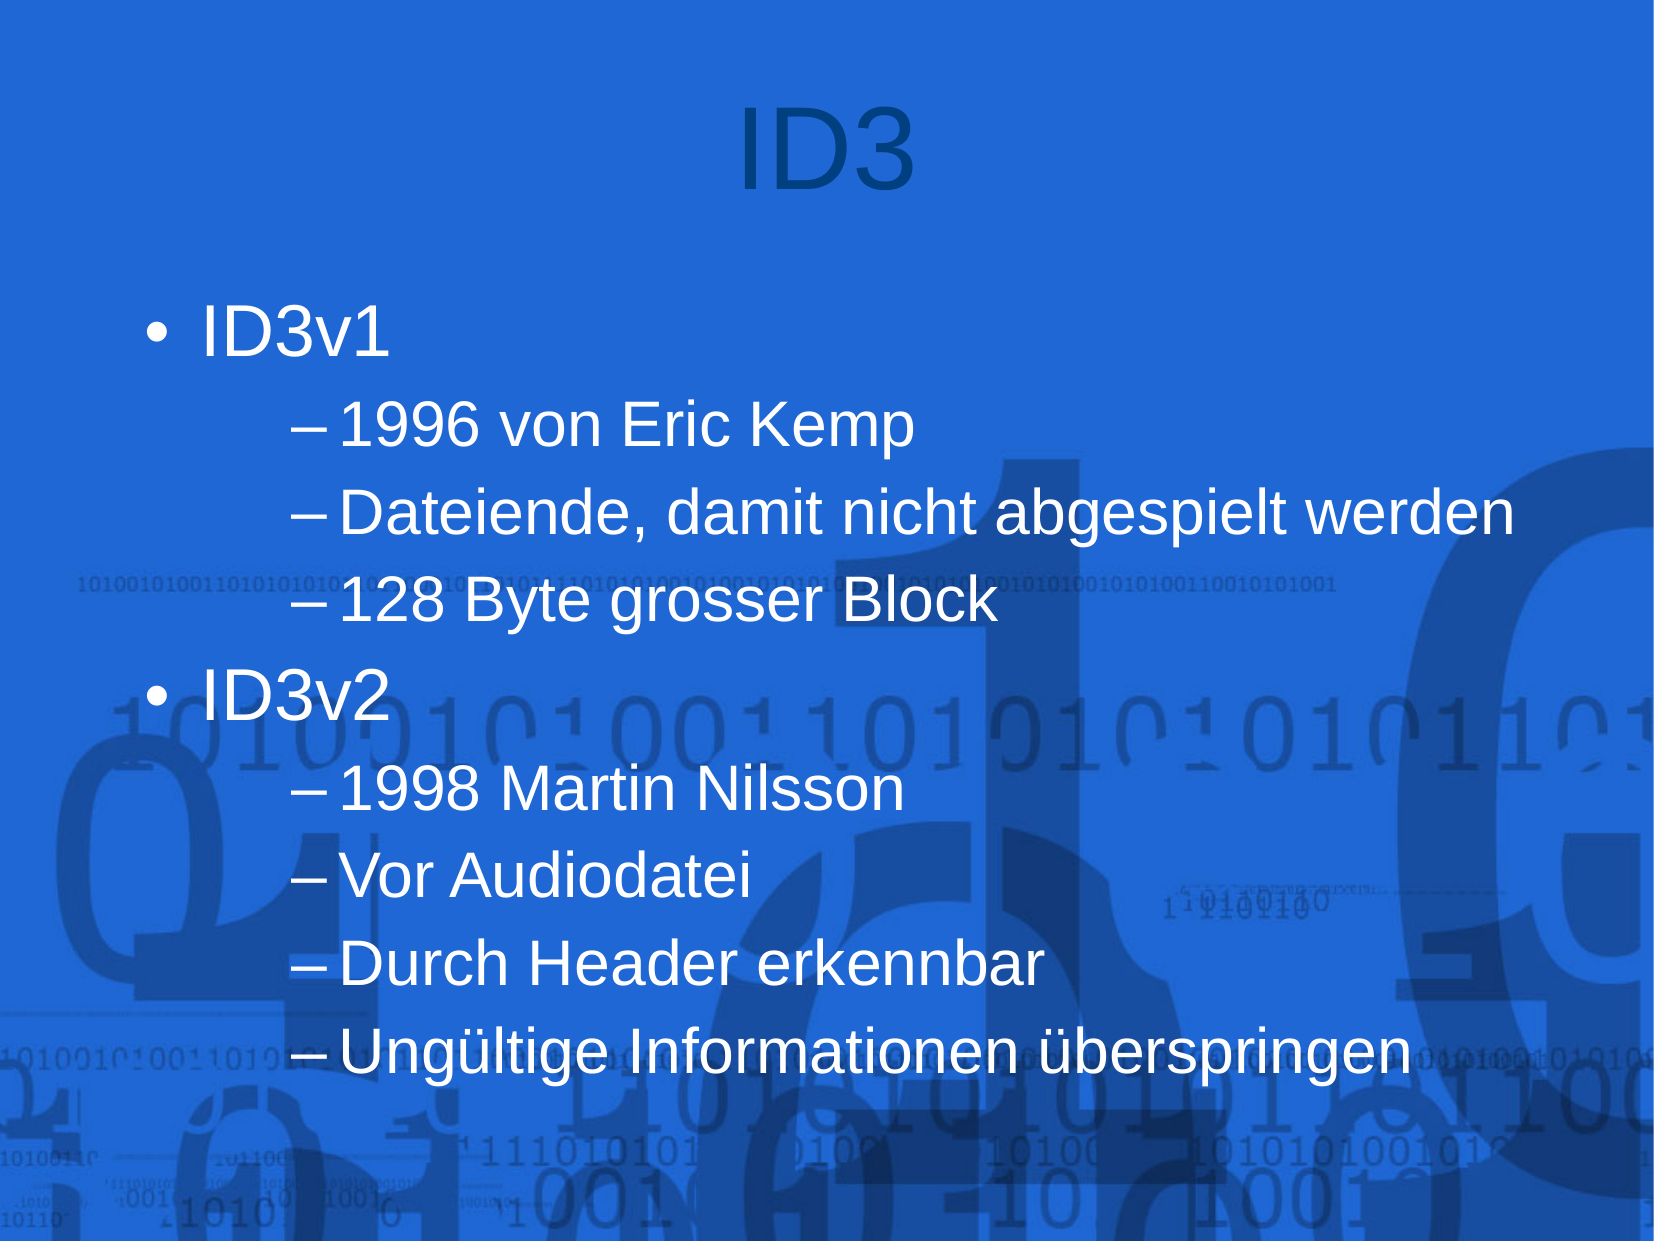

# ID3
ID3v1
1996 von Eric Kemp
Dateiende, damit nicht abgespielt werden
128 Byte grosser Block
ID3v2
1998 Martin Nilsson
Vor Audiodatei
Durch Header erkennbar
Ungültige Informationen überspringen